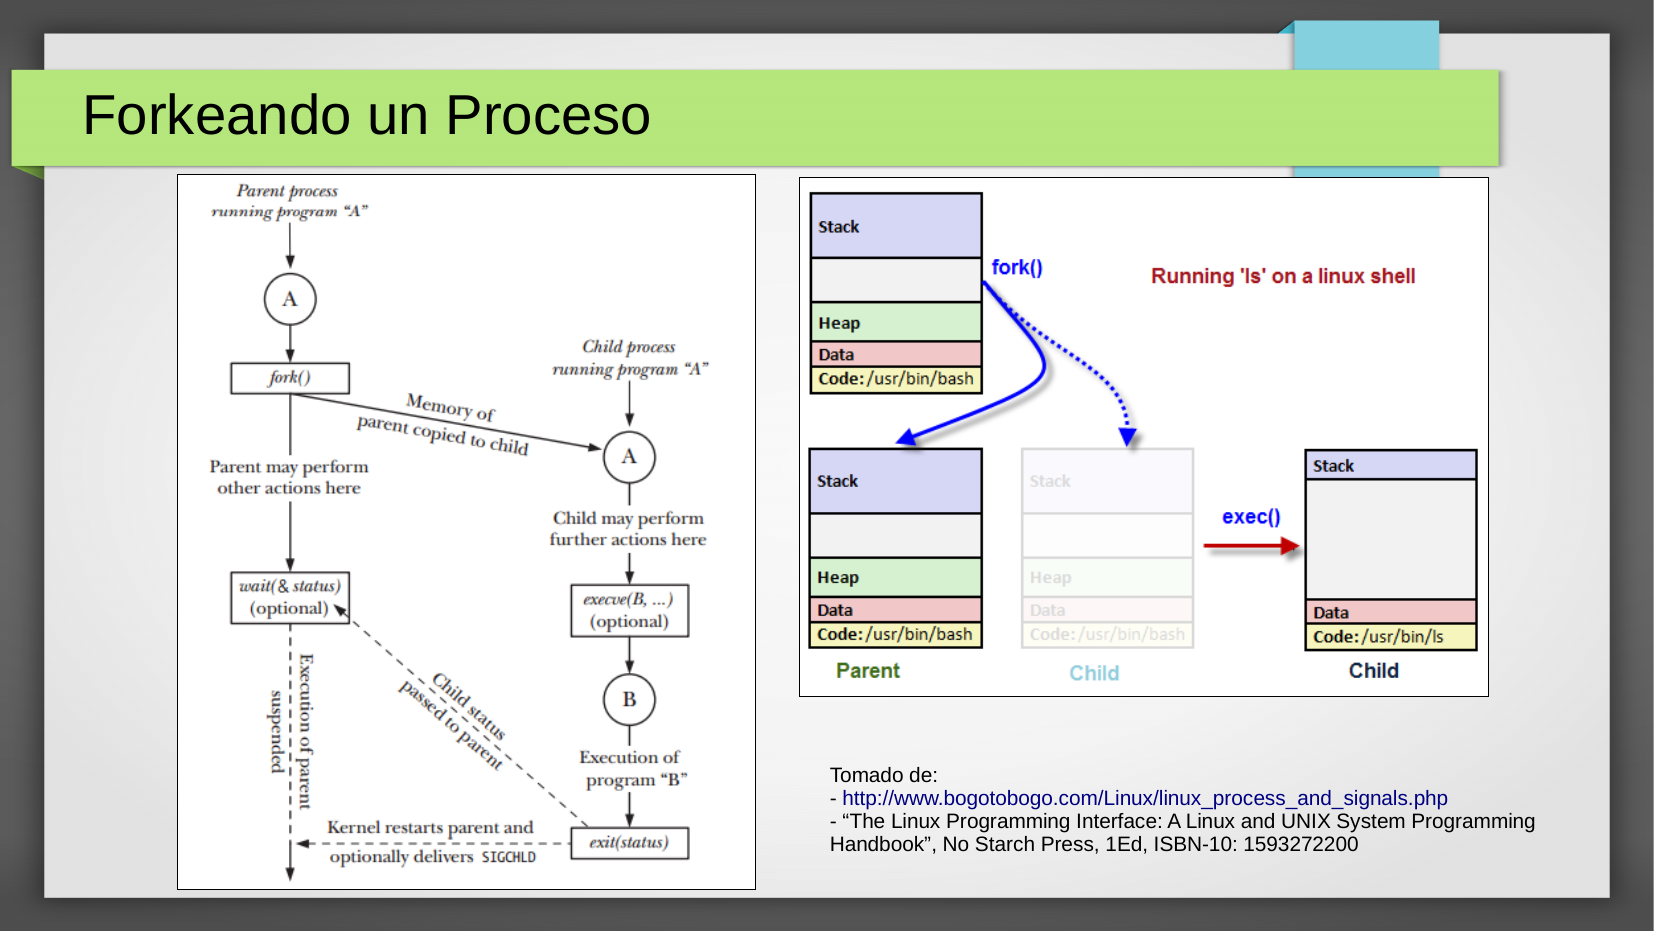

# Forkeando un Proceso
Tomado de:
- http://www.bogotobogo.com/Linux/linux_process_and_signals.php
- “The Linux Programming Interface: A Linux and UNIX System Programming Handbook”, No Starch Press, 1Ed, ISBN-10: 1593272200